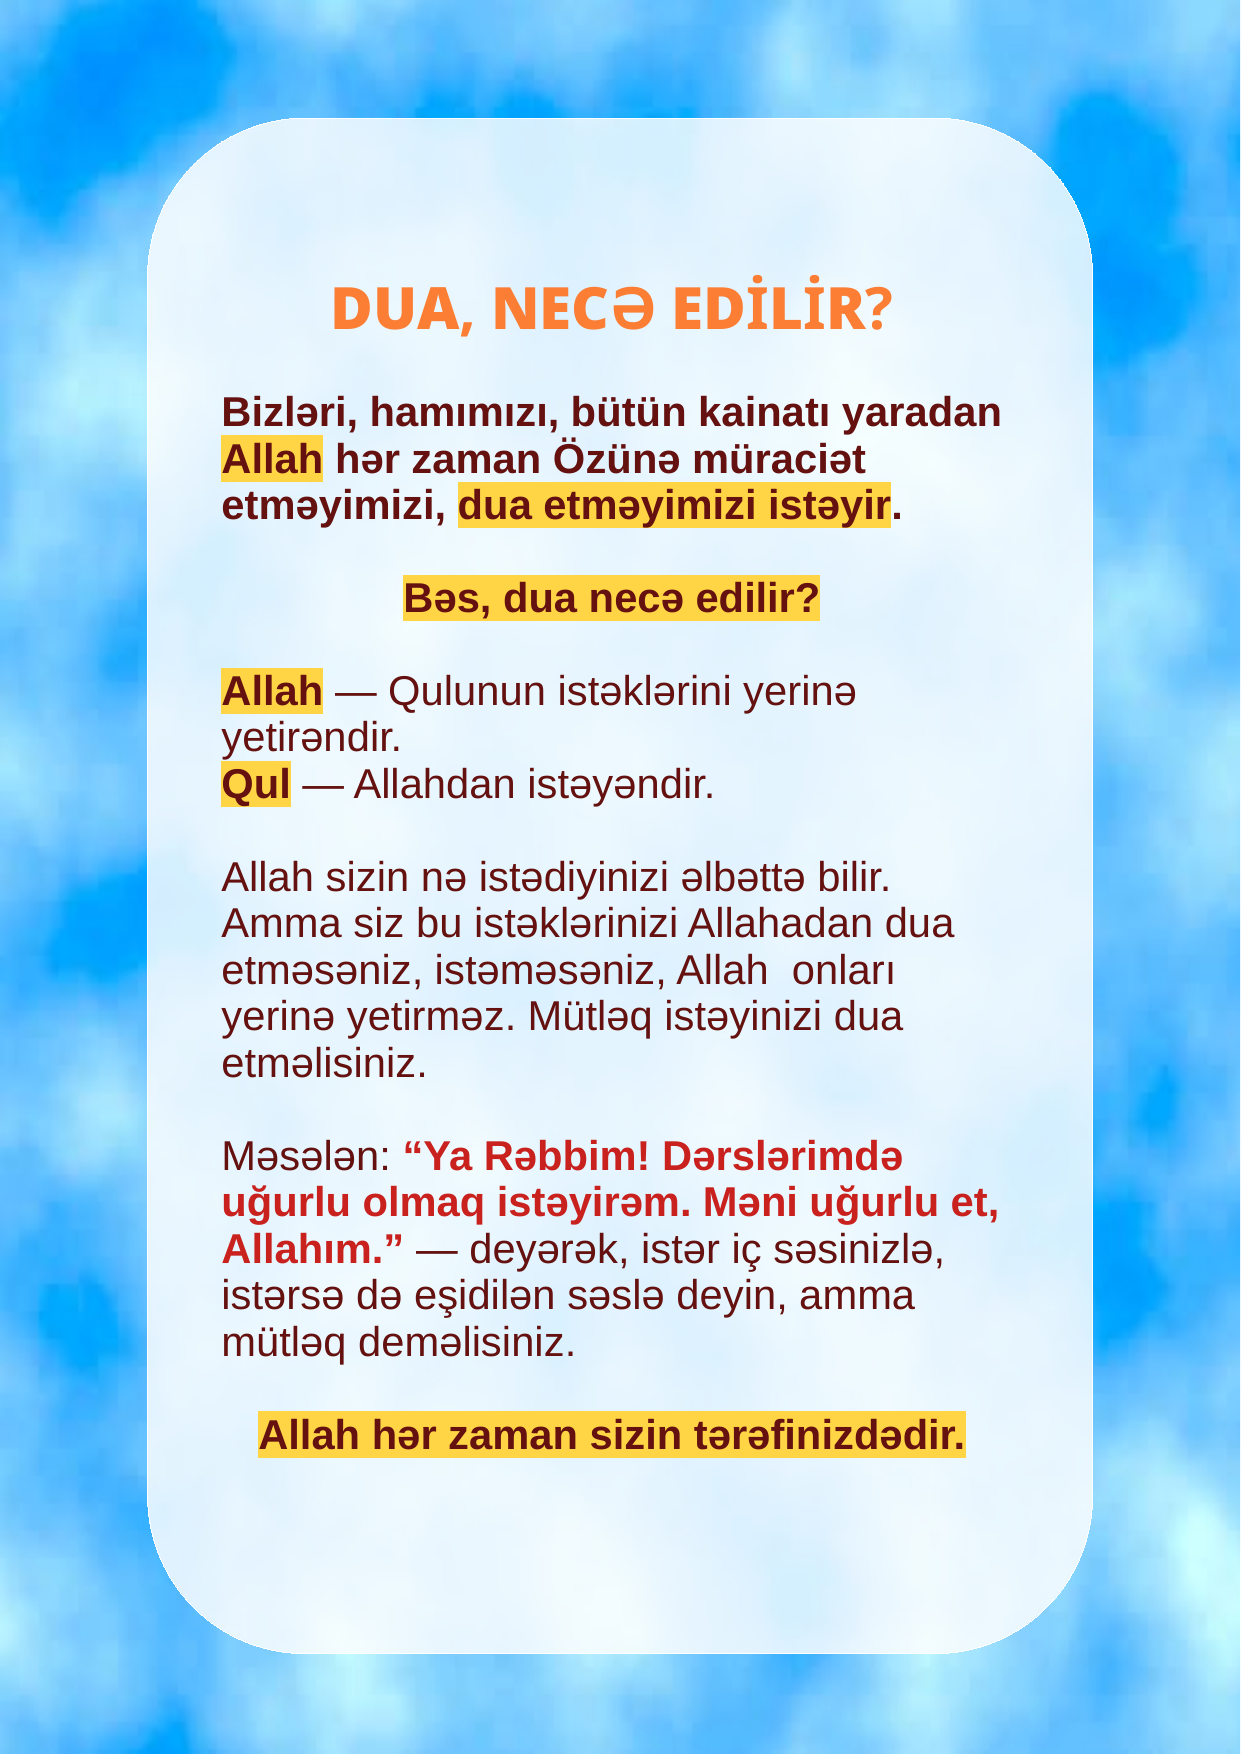

DUA, NECƏ EDİLİR?
Bizləri, hamımızı, bütün kainatı yaradan Allah hər zaman Özünə müraciət etməyimizi, dua etməyimizi istəyir.
Bəs, dua necə edilir?
Allah — Qulunun istəklərini yerinə yetirəndir.
Qul — Allahdan istəyəndir.
Allah sizin nə istədiyinizi əlbəttə bilir. Amma siz bu istəklərinizi Allahadan dua etməsəniz, istəməsəniz, Allah onları yerinə yetirməz. Mütləq istəyinizi dua etməlisiniz.
Məsələn: “Ya Rəbbim! Dərslərimdə uğurlu olmaq istəyirəm. Məni uğurlu et, Allahım.” — deyərək, istər iç səsinizlə, istərsə də eşidilən səslə deyin, amma mütləq deməlisiniz.
Allah hər zaman sizin tərəfinizdədir.